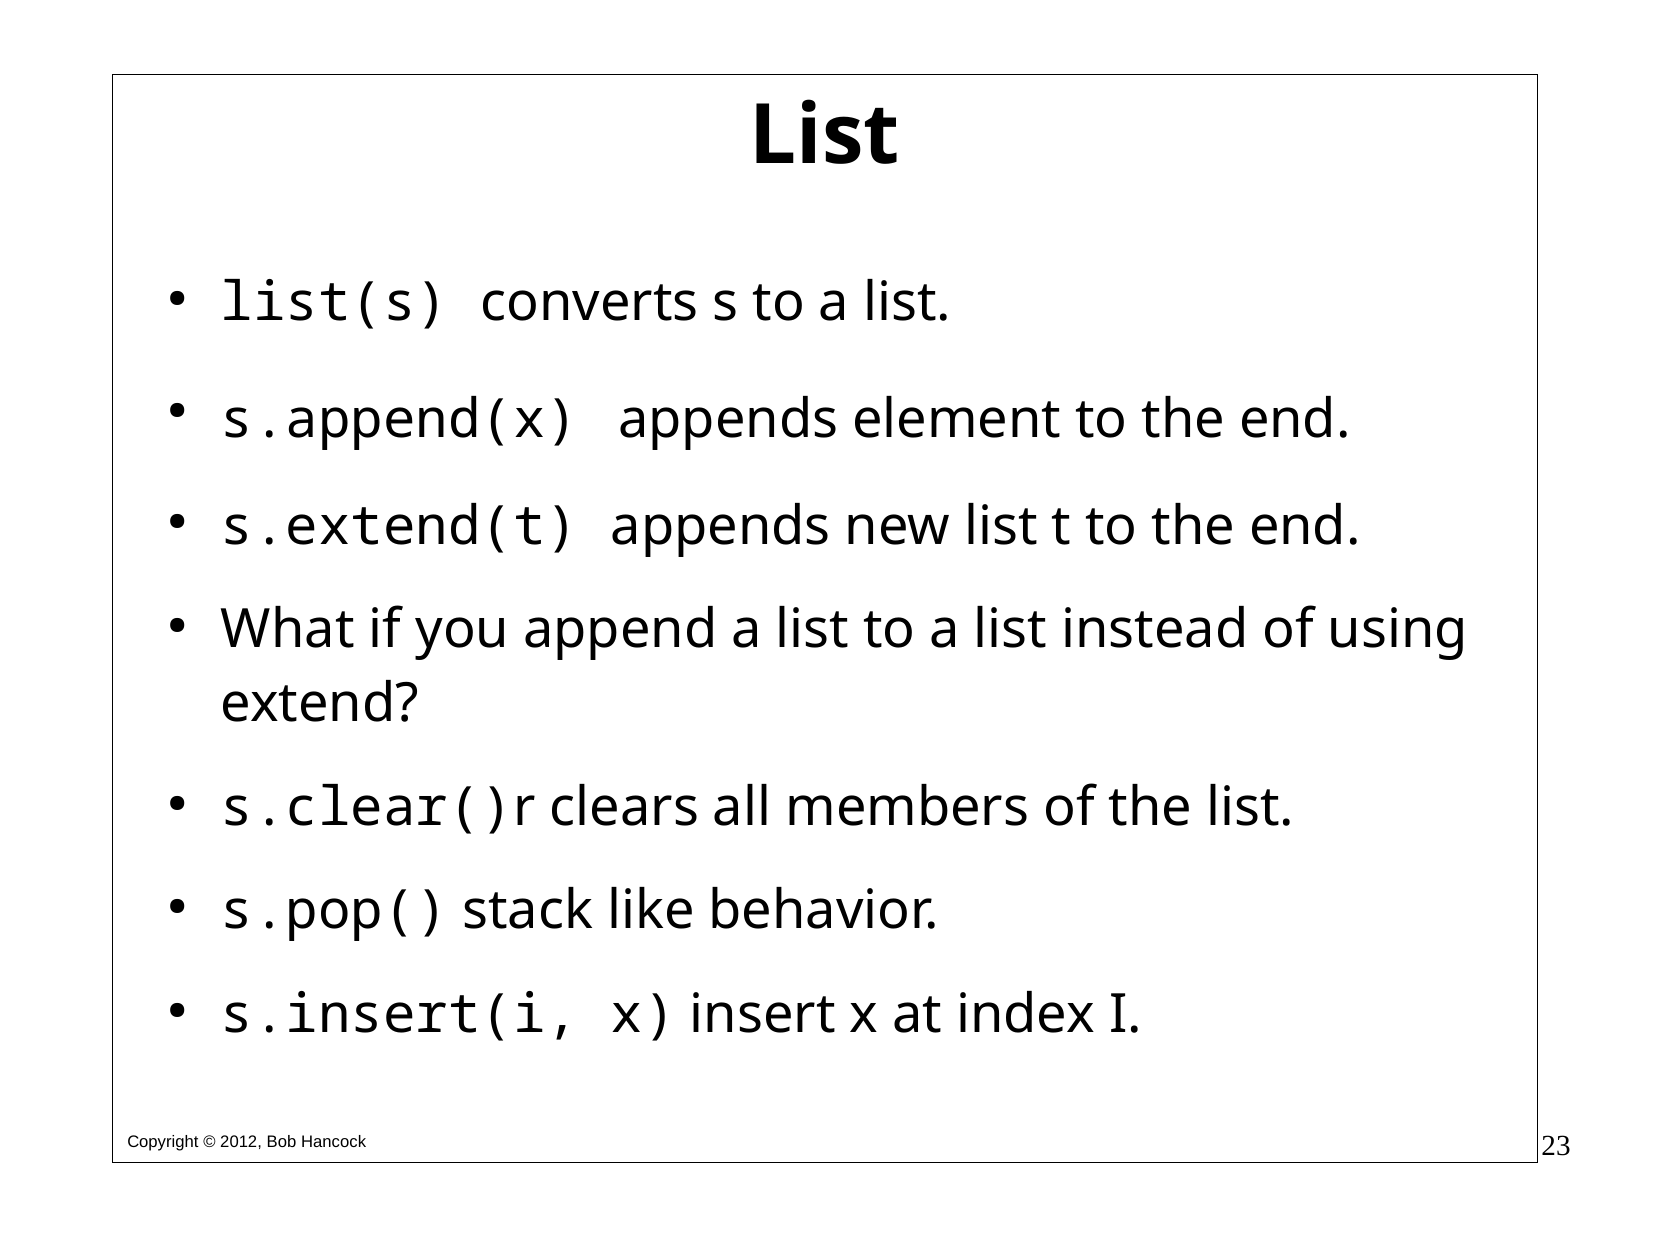

# List
list(s) converts s to a list.
s.append(x) appends element to the end.
s.extend(t) appends new list t to the end.
What if you append a list to a list instead of using extend?
s.clear()r clears all members of the list.
s.pop() stack like behavior.
s.insert(i, x) insert x at index I.
Copyright © 2012, Bob Hancock
23